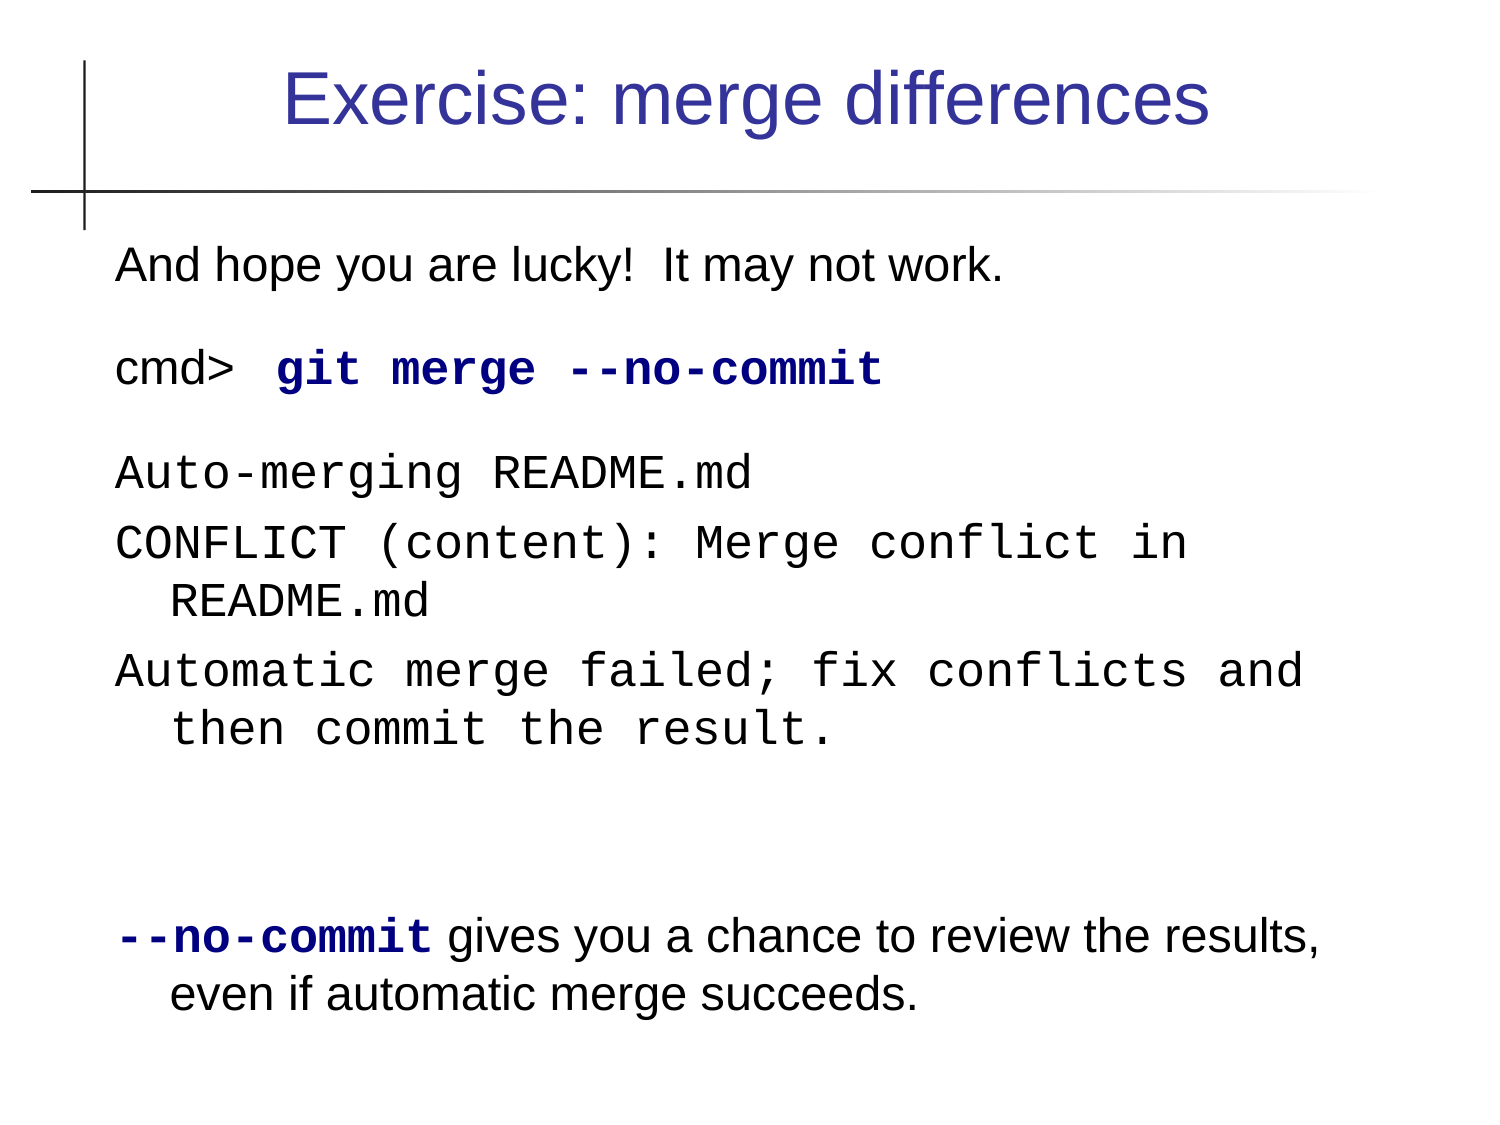

# Exercise: merge differences
And hope you are lucky! It may not work.
cmd> git merge --no-commit
Auto-merging README.md
CONFLICT (content): Merge conflict in README.md
Automatic merge failed; fix conflicts and then commit the result.
--no-commit gives you a chance to review the results, even if automatic merge succeeds.